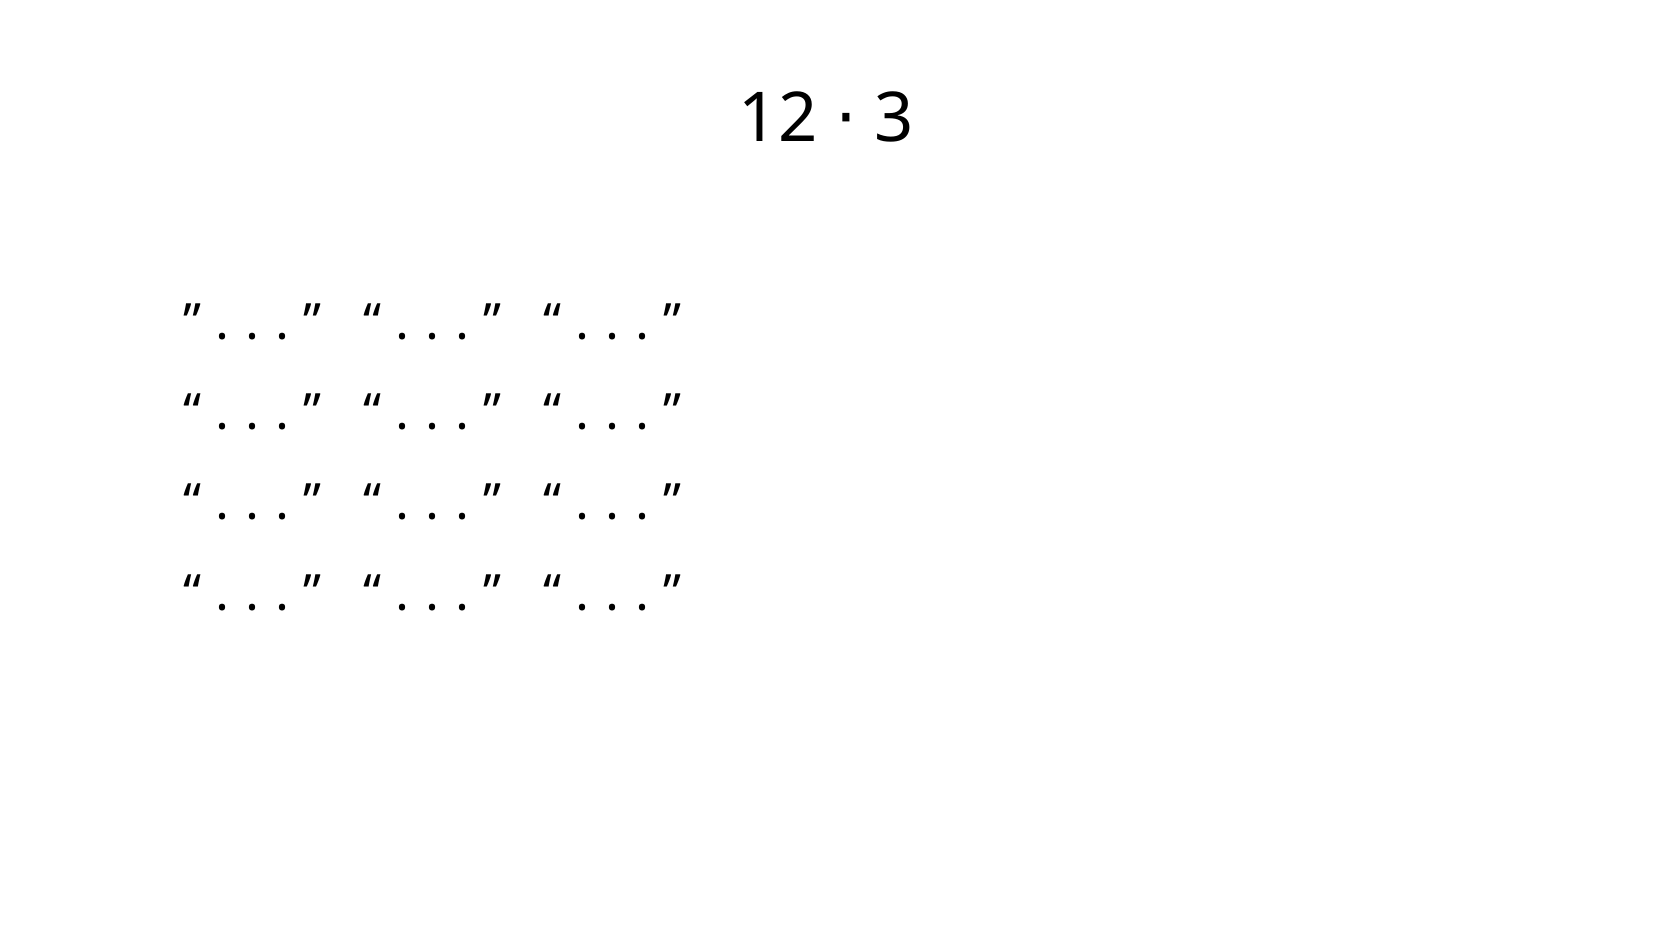

# 12 ⋅ 3
(”...” “...” “...”
 “...” “...” “...”
 “...” “...” “...”
 “...” “...” “...”)